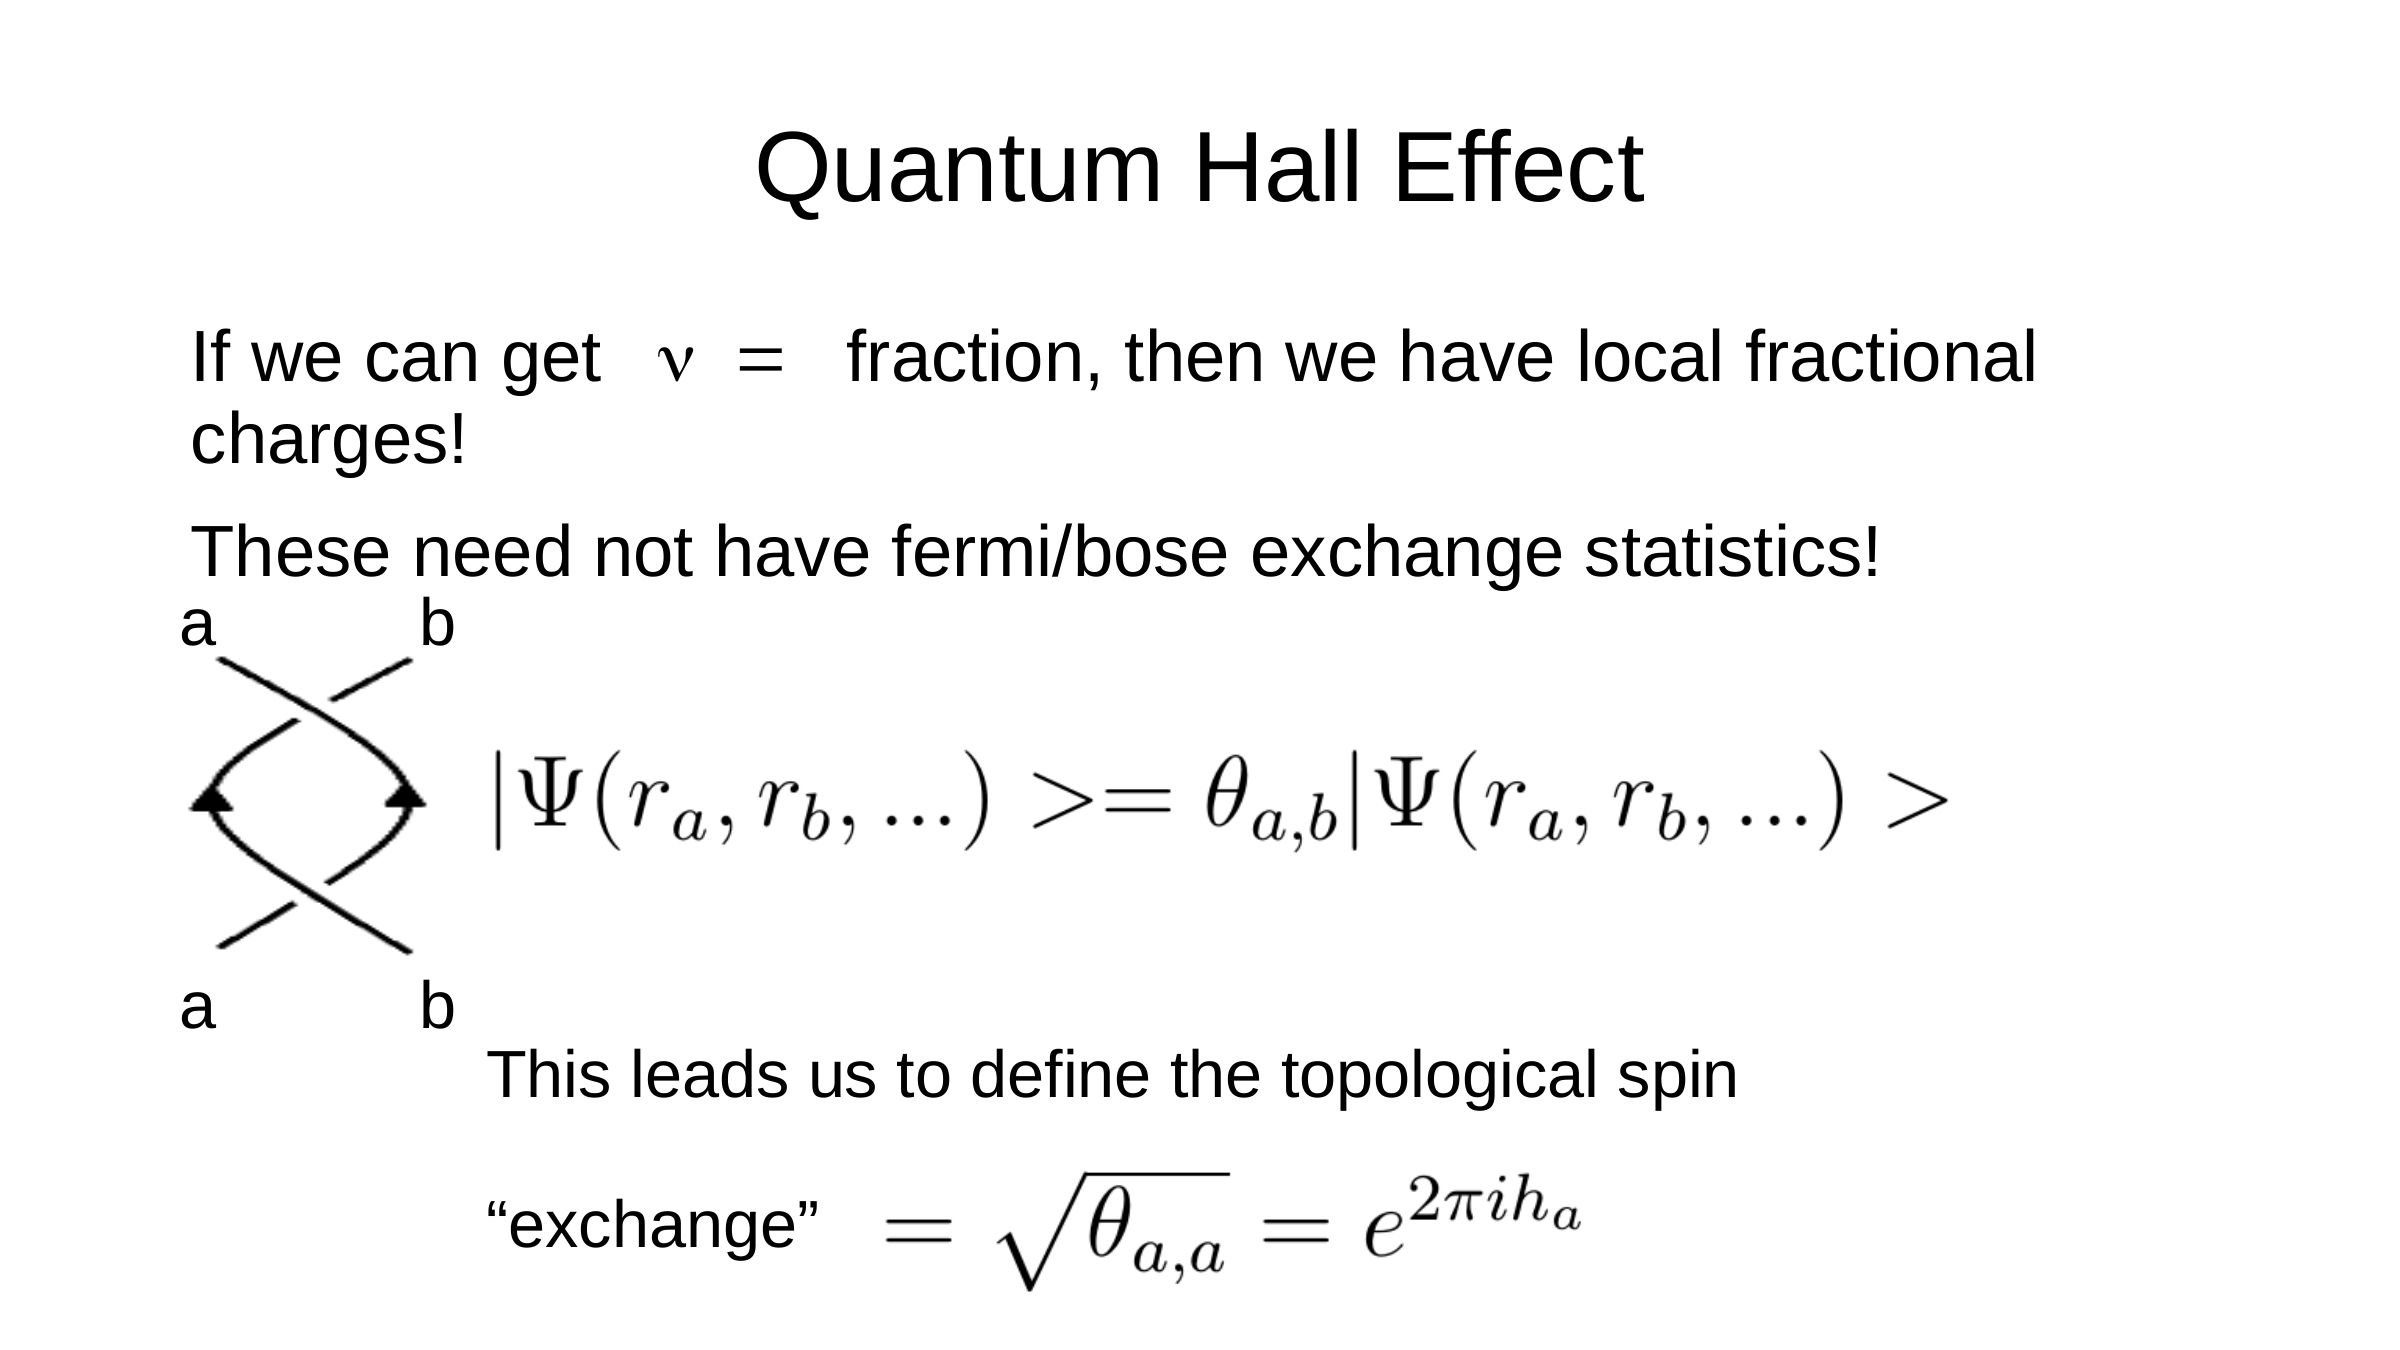

# Quantum Hall Effect
If we can get n = fraction, then we have local fractional charges!
These need not have fermi/bose exchange statistics!
a b
a b
This leads us to define the topological spin
“exchange”